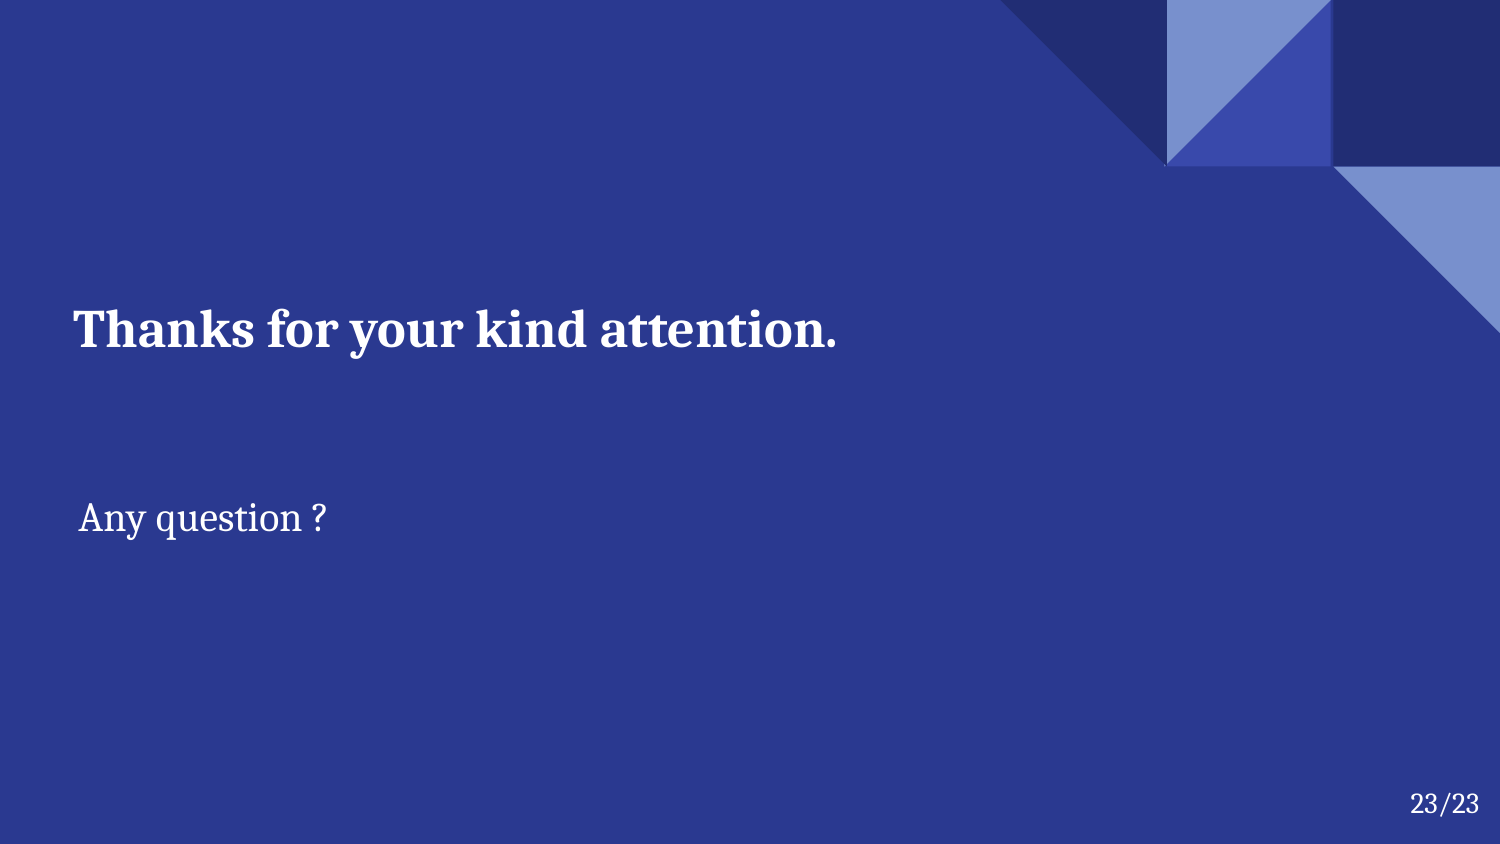

# Thanks for your kind attention.
Any question ?